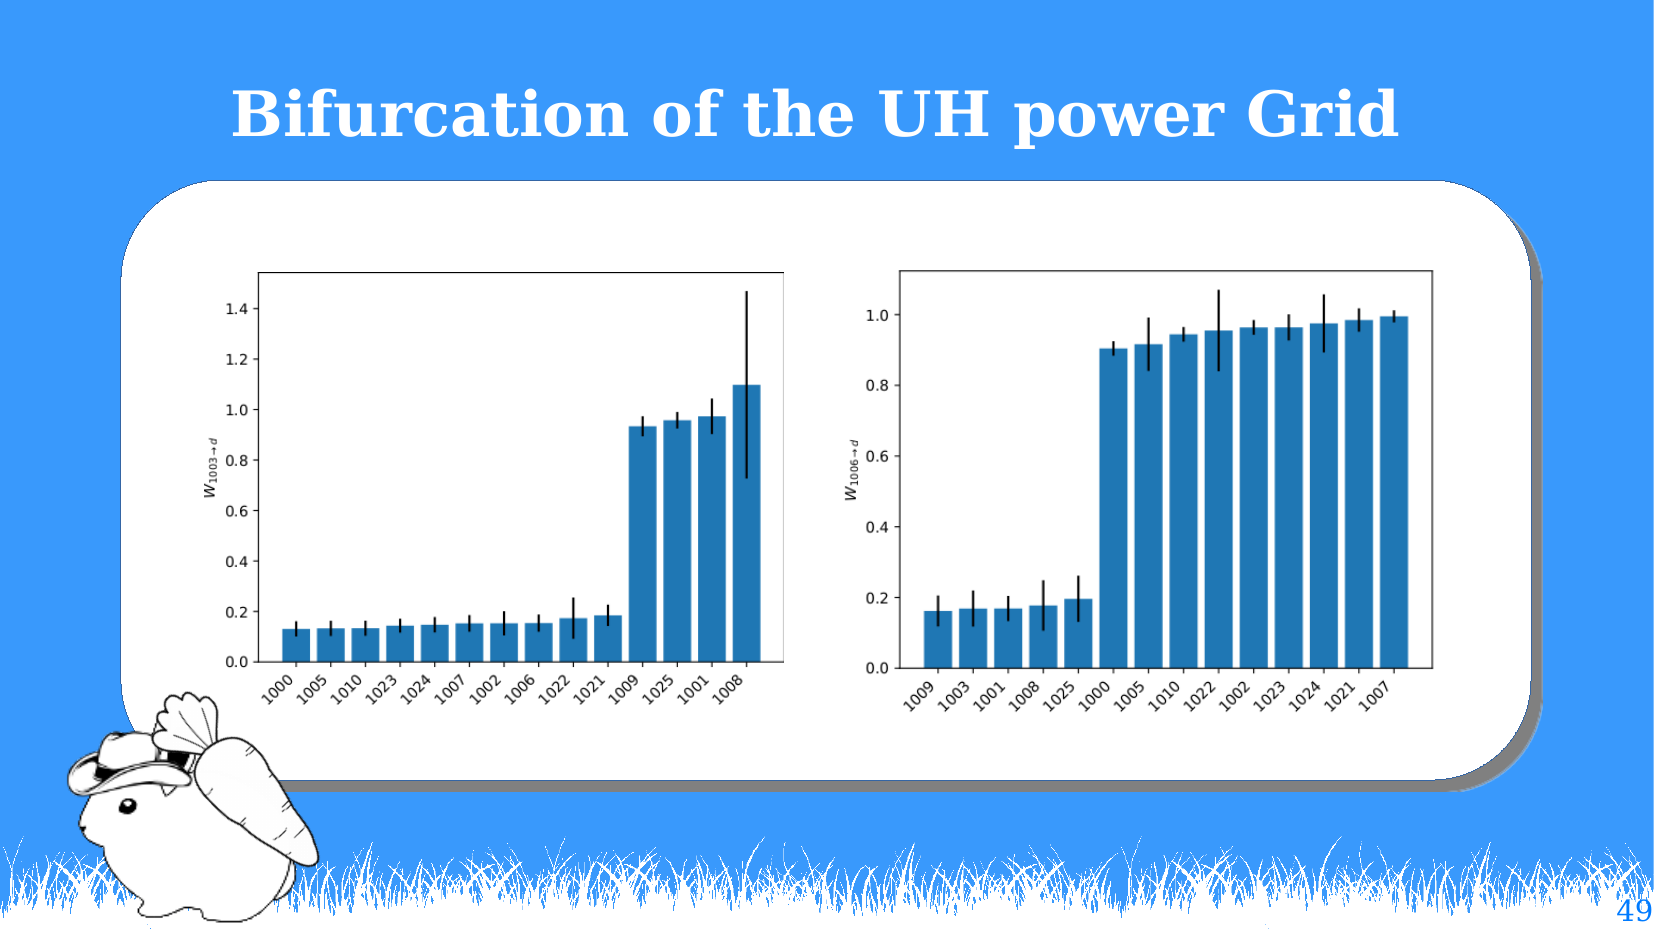

# Bifurcation of the UH power Grid
49